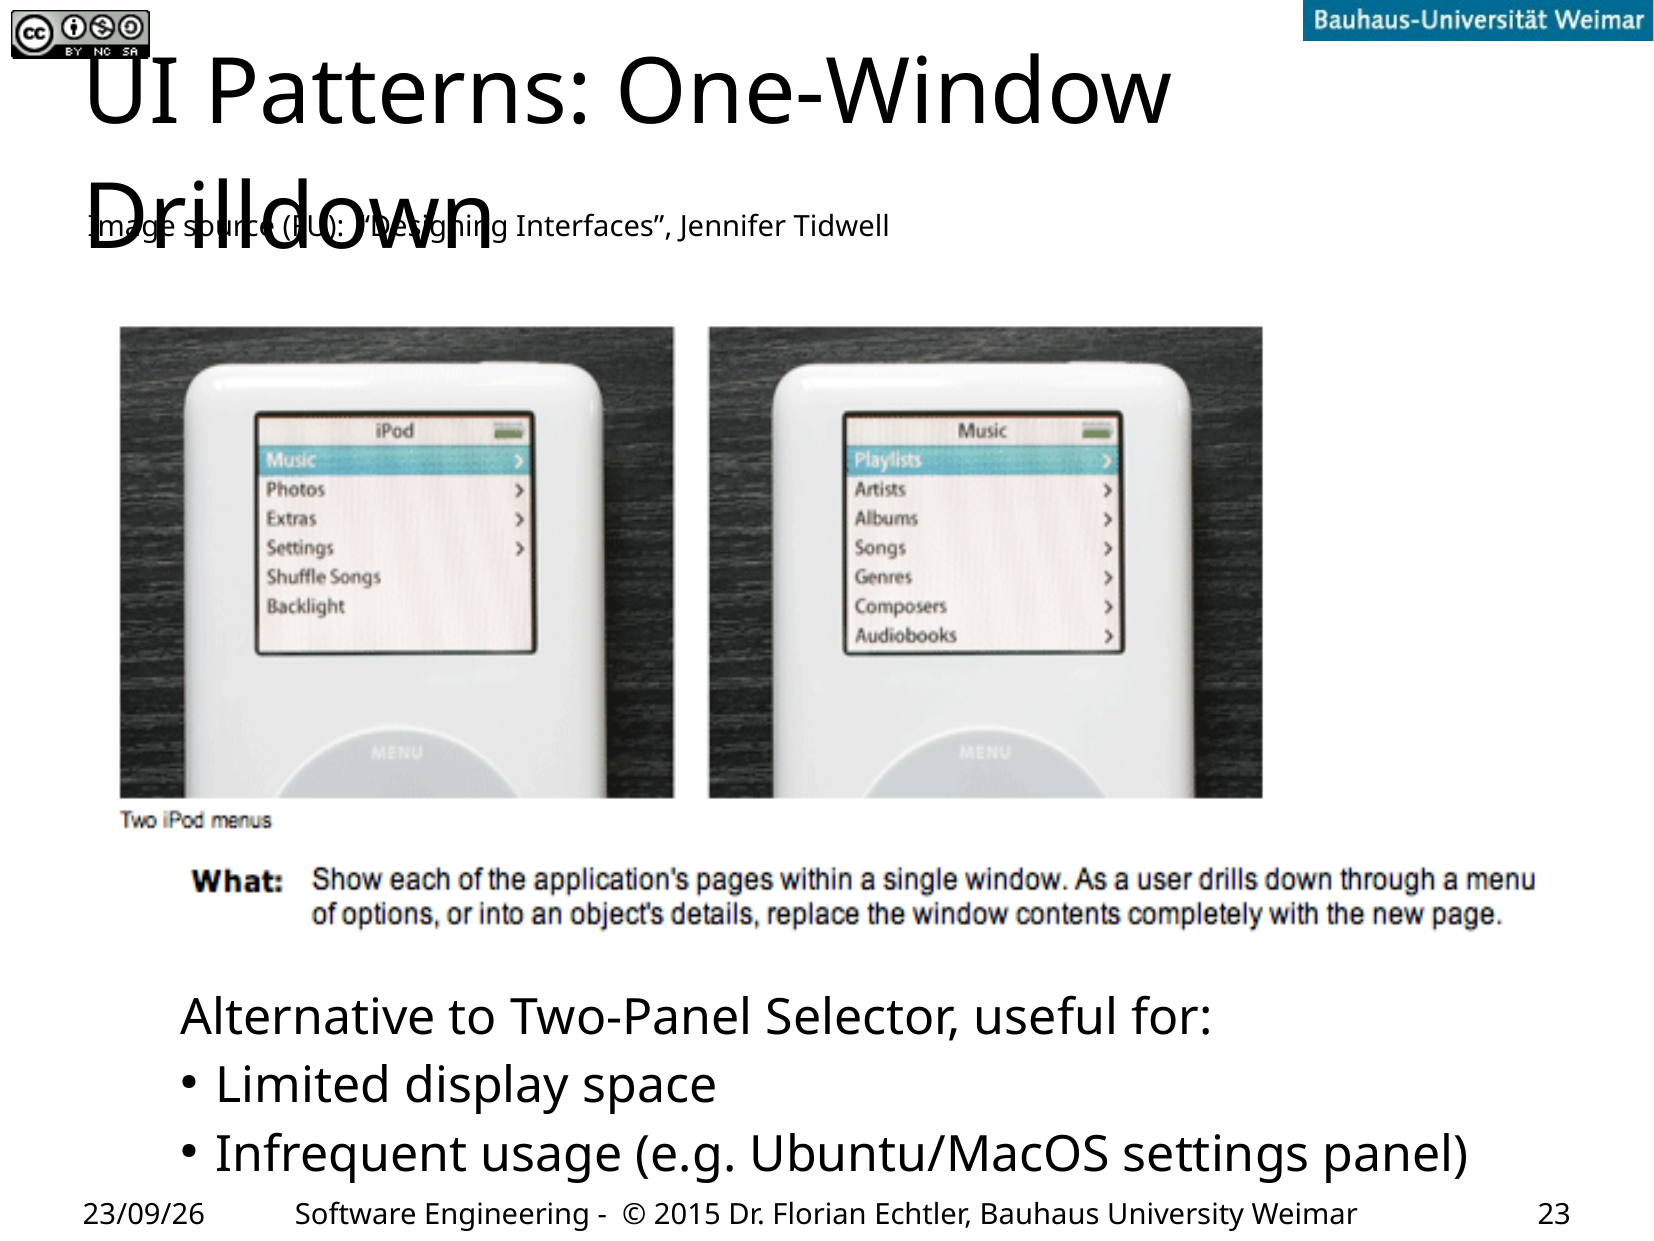

# UI Patterns: One-Window Drilldown
Image source (FU): “Designing Interfaces”, Jennifer Tidwell
Alternative to Two-Panel Selector, useful for:
Limited display space
Infrequent usage (e.g. Ubuntu/MacOS settings panel)
Software Engineering - © 2015 Dr. Florian Echtler, Bauhaus University Weimar
23